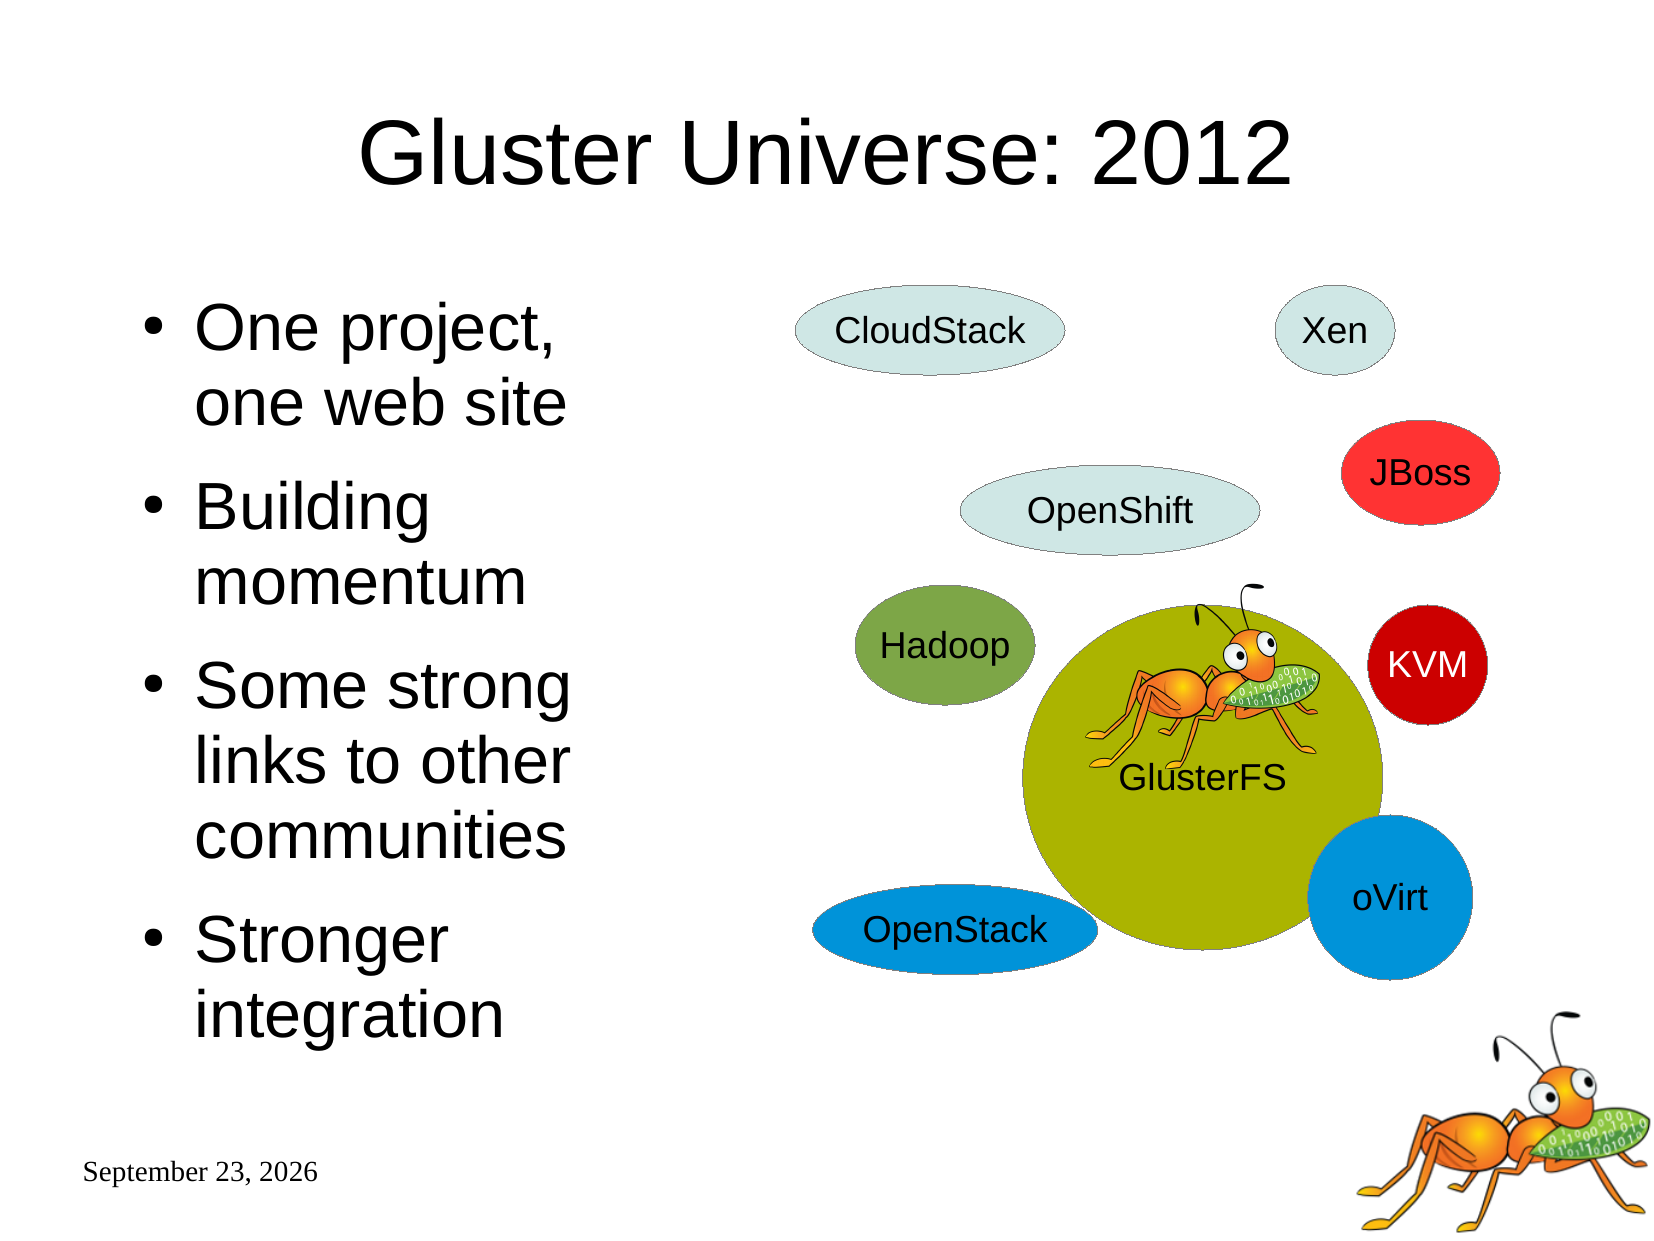

# Gluster Universe: 2012
CloudStack
Xen
One project, one web site
Building momentum
Some strong links to other communities
Stronger integration
JBoss
OpenShift
Hadoop
GlusterFS
KVM
oVirt
OpenStack